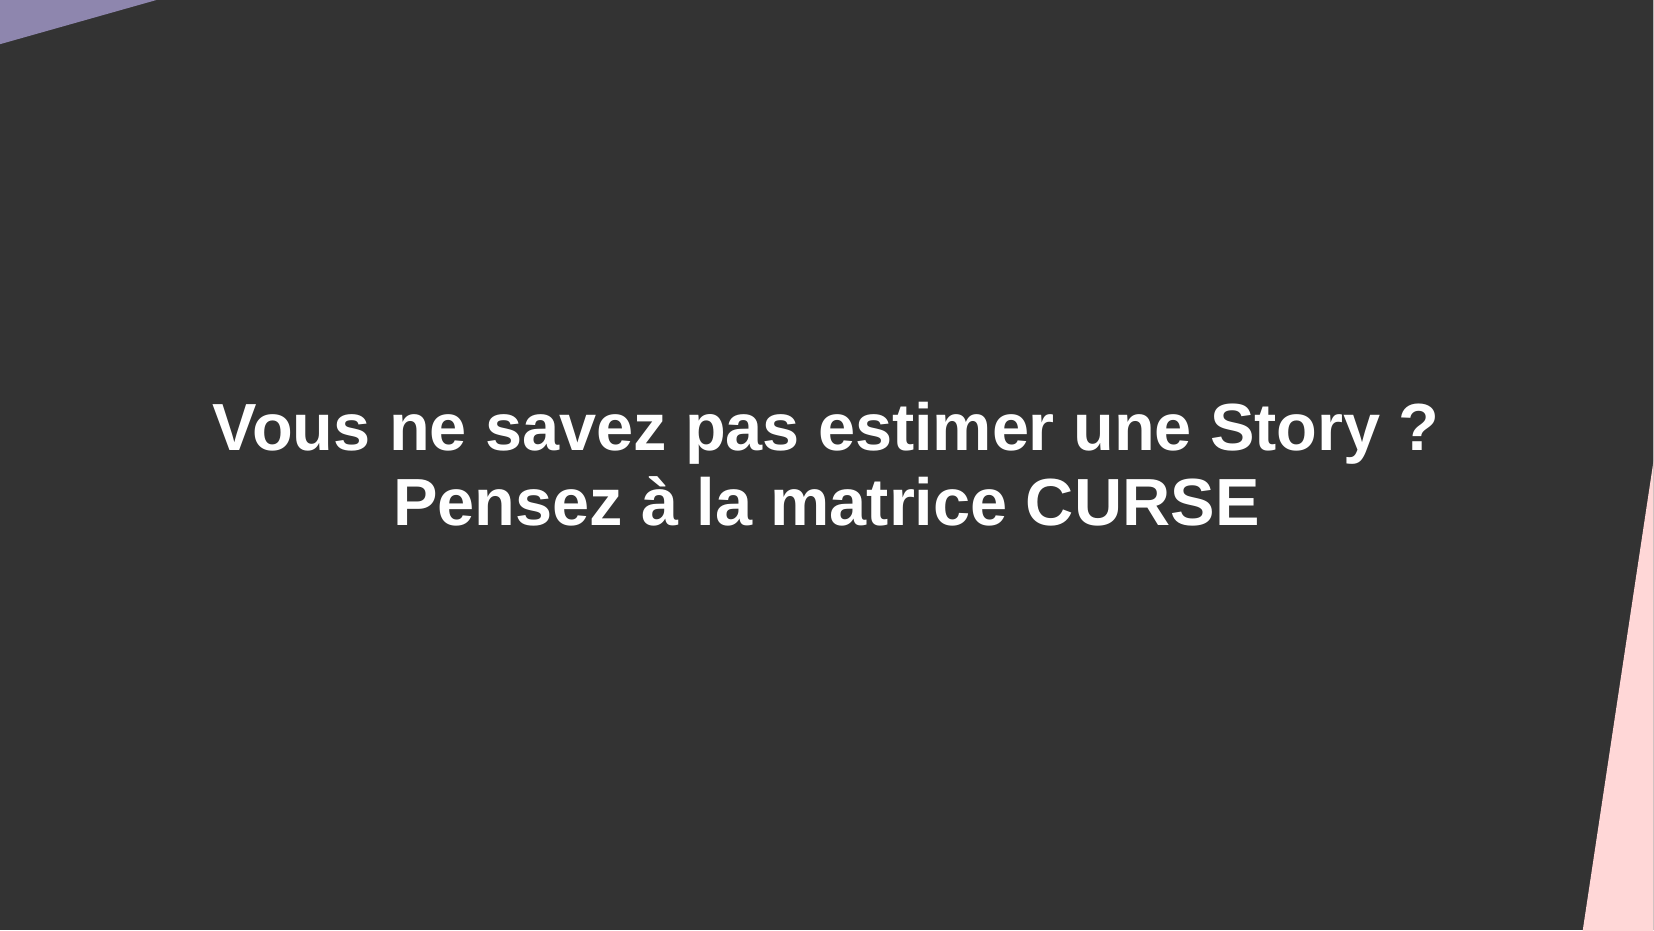

# Vous ne savez pas estimer une Story ? Pensez à la matrice CURSE